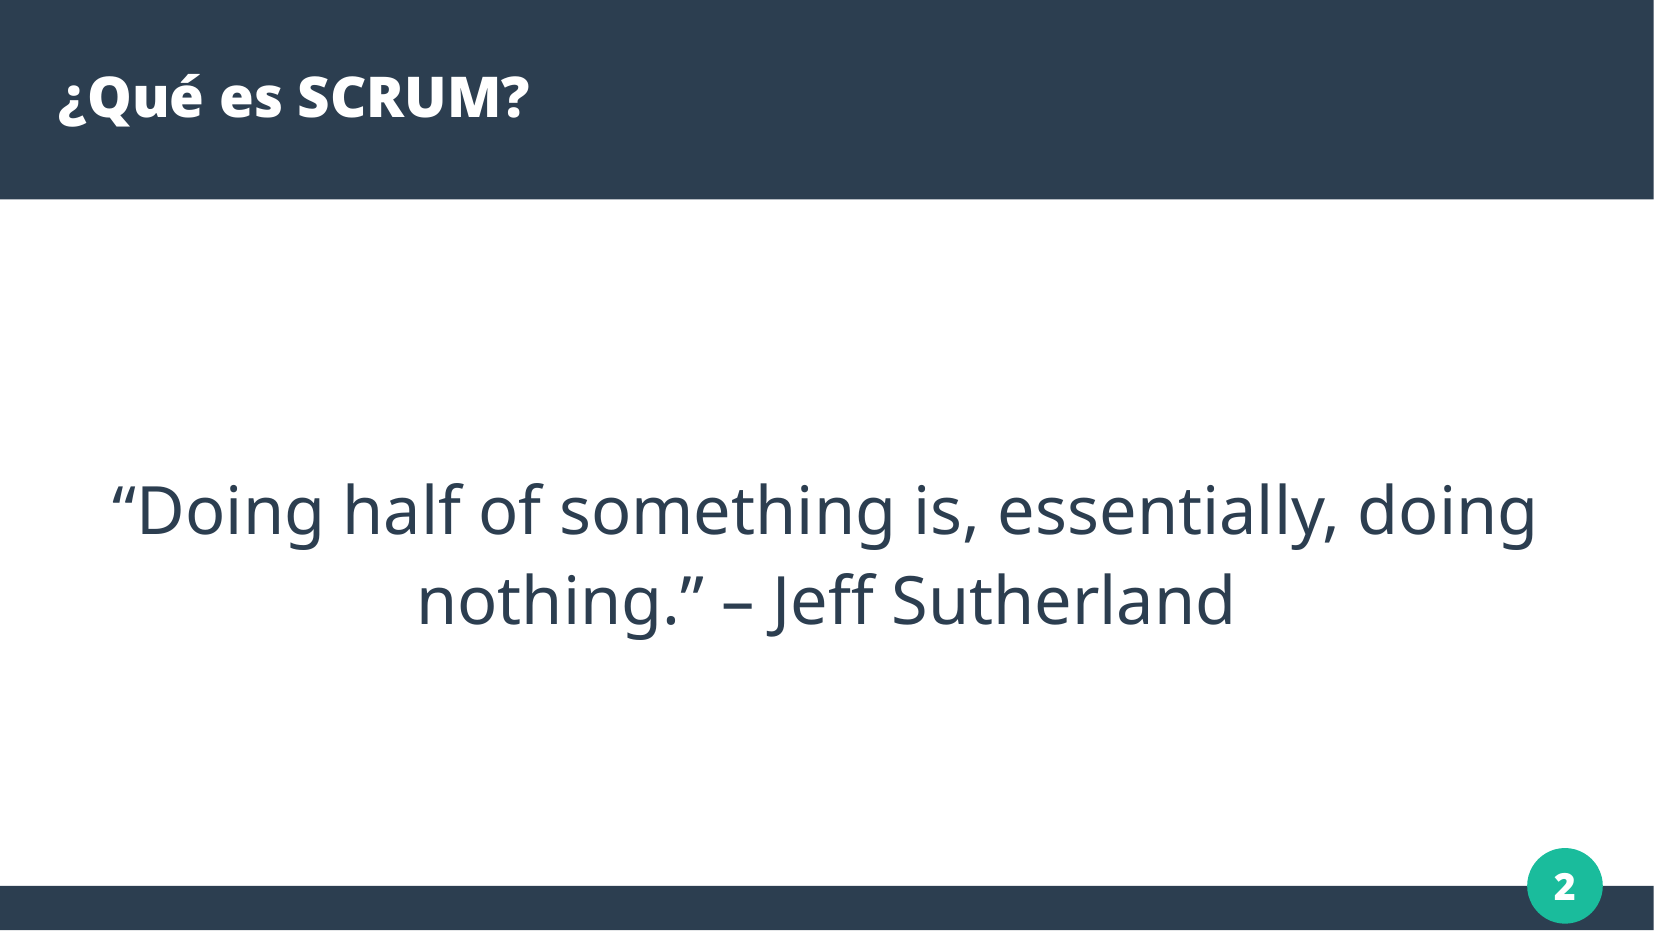

# ¿Qué es SCRUM?
“Doing half of something is, essentially, doing nothing.” – Jeff Sutherland